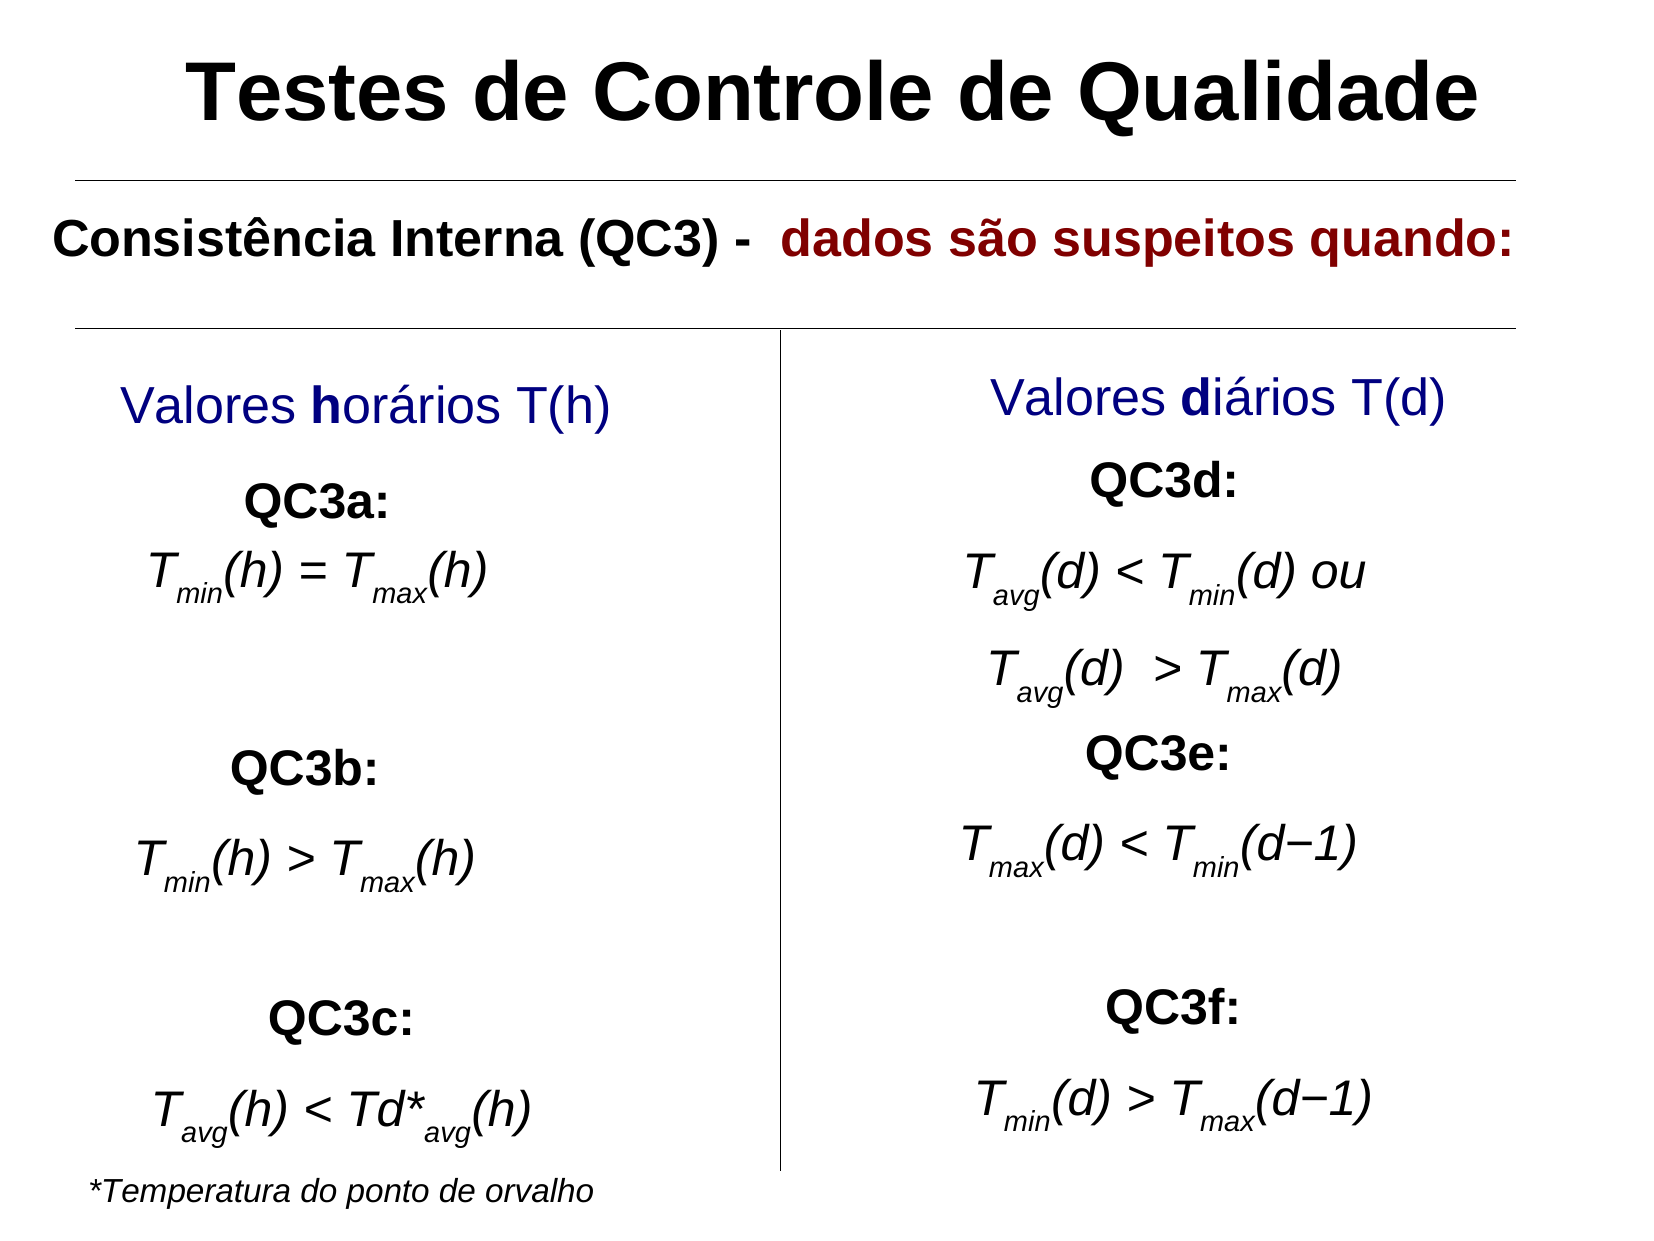

# Testes de Controle de Qualidade
Consistência Interna (QC3) - dados são suspeitos quando:
Valores horários T(h)
Valores diários T(d)
QC3d:
Tavg(d) < Tmin(d) ou
Tavg(d) > Tmax(d)
QC3a:
Tmin(h) = Tmax(h)
QC3e:
Tmax(d) < Tmin(d−1)
QC3b:
Tmin(h) > Tmax(h)
QC3f:
Tmin(d) > Tmax(d−1)
QC3c:
Tavg(h) < Td*avg(h)
*Temperatura do ponto de orvalho